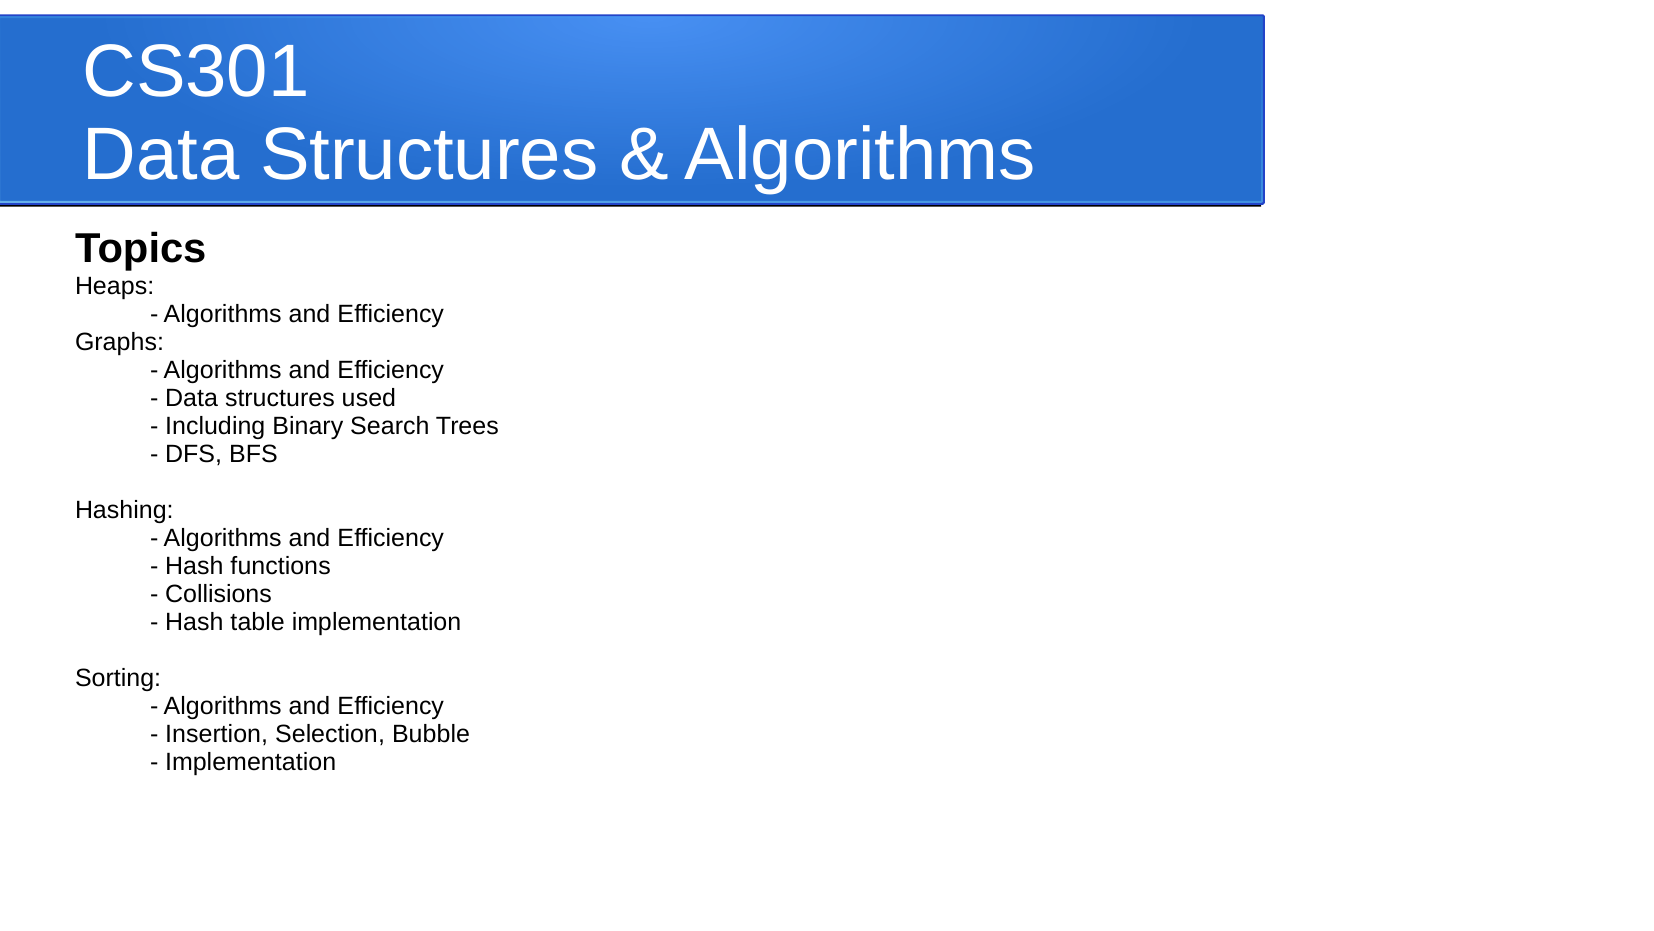

# CS301 Data Structures & Algorithms
Topics
Heaps:
	- Algorithms and Efficiency
Graphs:
	- Algorithms and Efficiency
	- Data structures used
	- Including Binary Search Trees
	- DFS, BFS
Hashing:
	- Algorithms and Efficiency
	- Hash functions
	- Collisions
	- Hash table implementation
Sorting:
	- Algorithms and Efficiency
	- Insertion, Selection, Bubble
	- Implementation